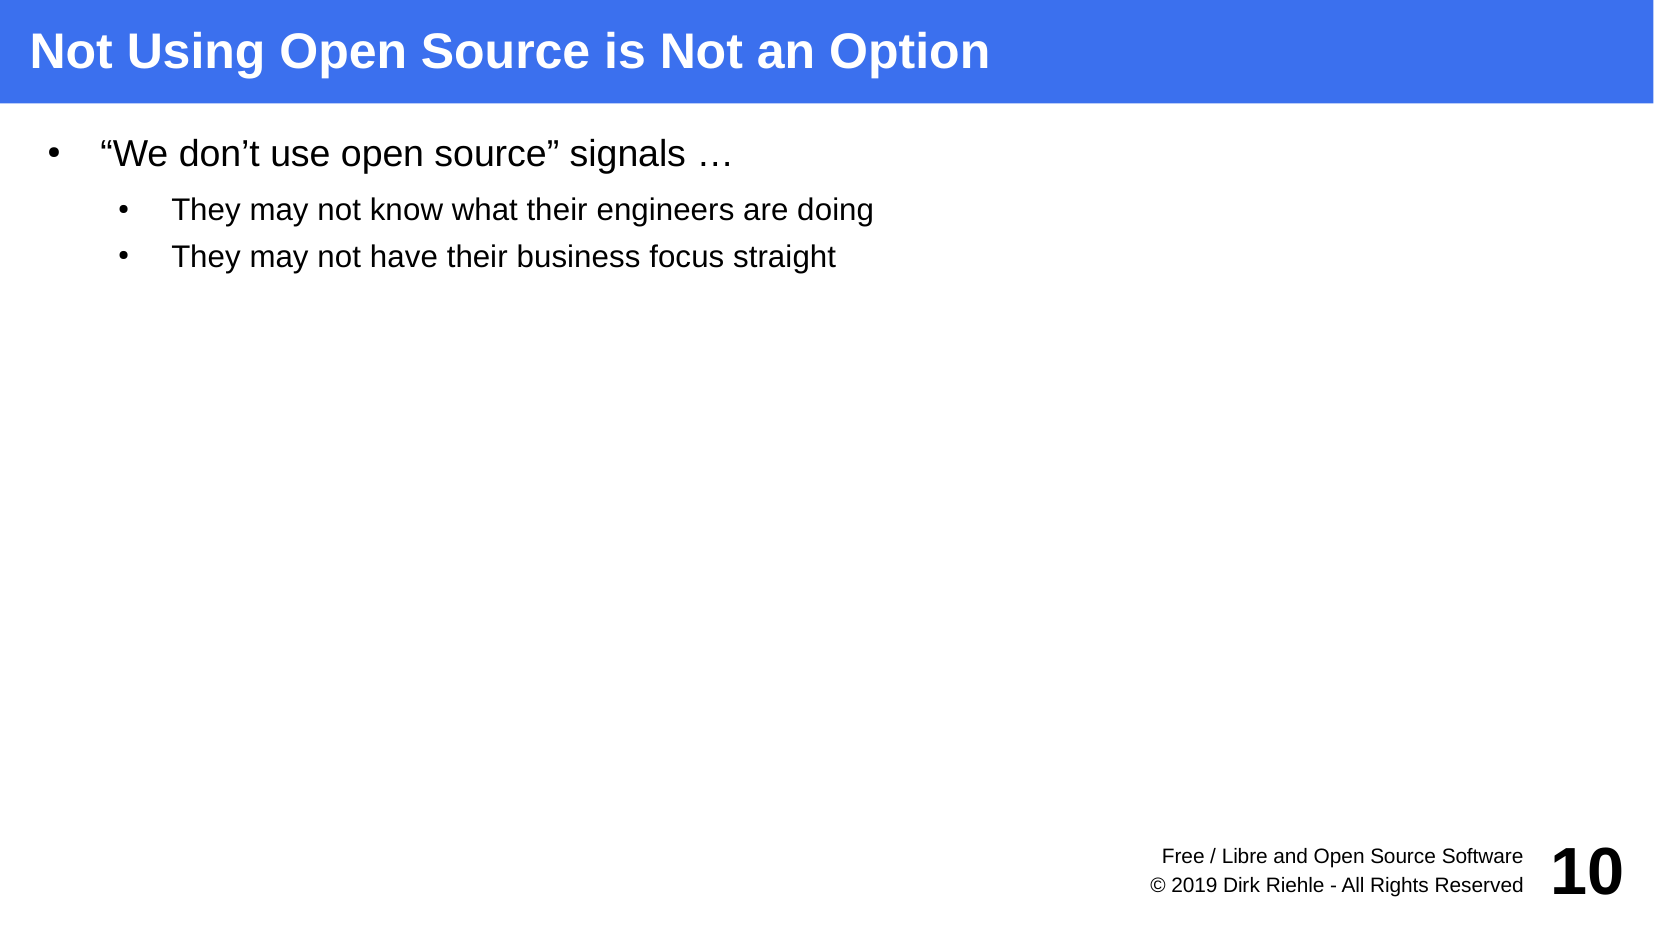

# Not Using Open Source is Not an Option
“We don’t use open source” signals …
They may not know what their engineers are doing
They may not have their business focus straight
Free / Libre and Open Source Software
10
© 2019 Dirk Riehle - All Rights Reserved